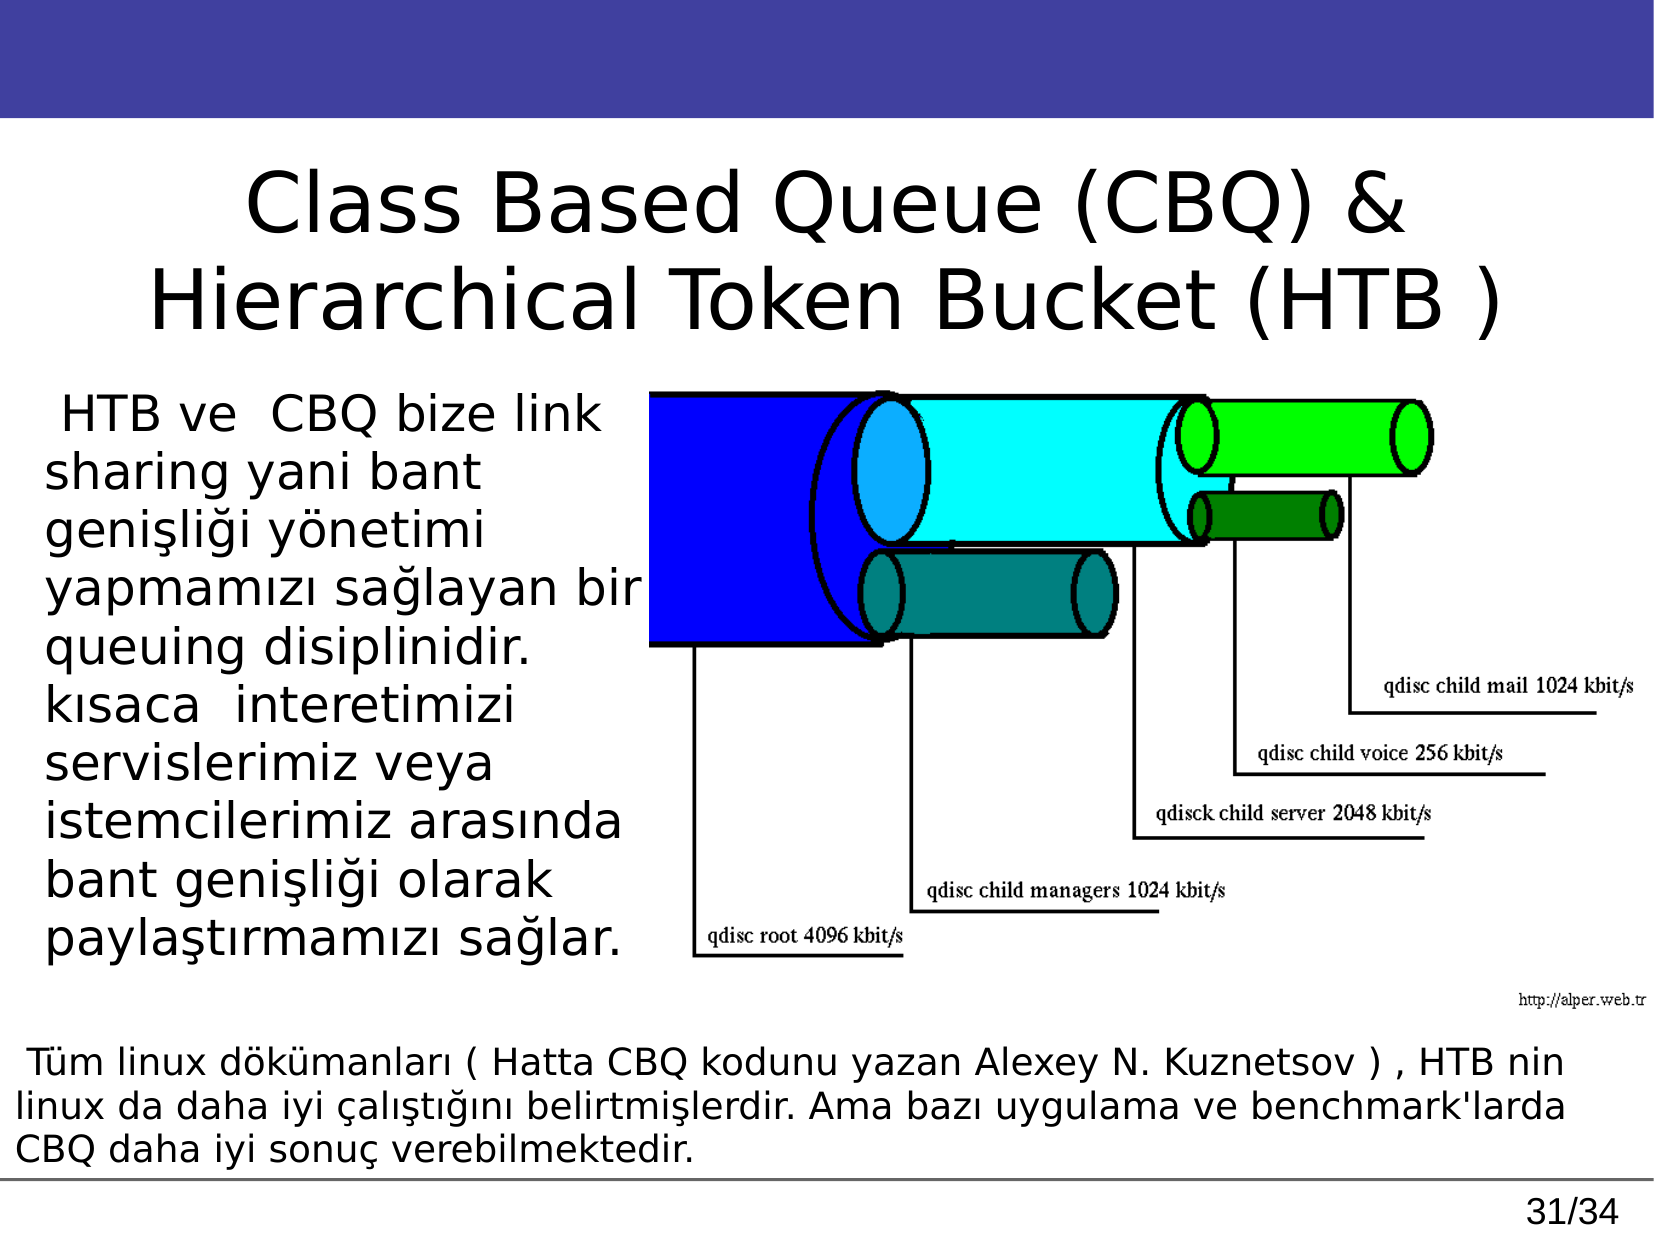

Class Based Queue (CBQ) & Hierarchical Token Bucket (HTB )
 HTB ve CBQ bize link sharing yani bant genişliği yönetimi yapmamızı sağlayan bir queuing disiplinidir. kısaca interetimizi servislerimiz veya istemcilerimiz arasında bant genişliği olarak paylaştırmamızı sağlar.
 Tüm linux dökümanları ( Hatta CBQ kodunu yazan Alexey N. Kuznetsov ) , HTB nin linux da daha iyi çalıştığını belirtmişlerdir. Ama bazı uygulama ve benchmark'larda CBQ daha iyi sonuç verebilmektedir.